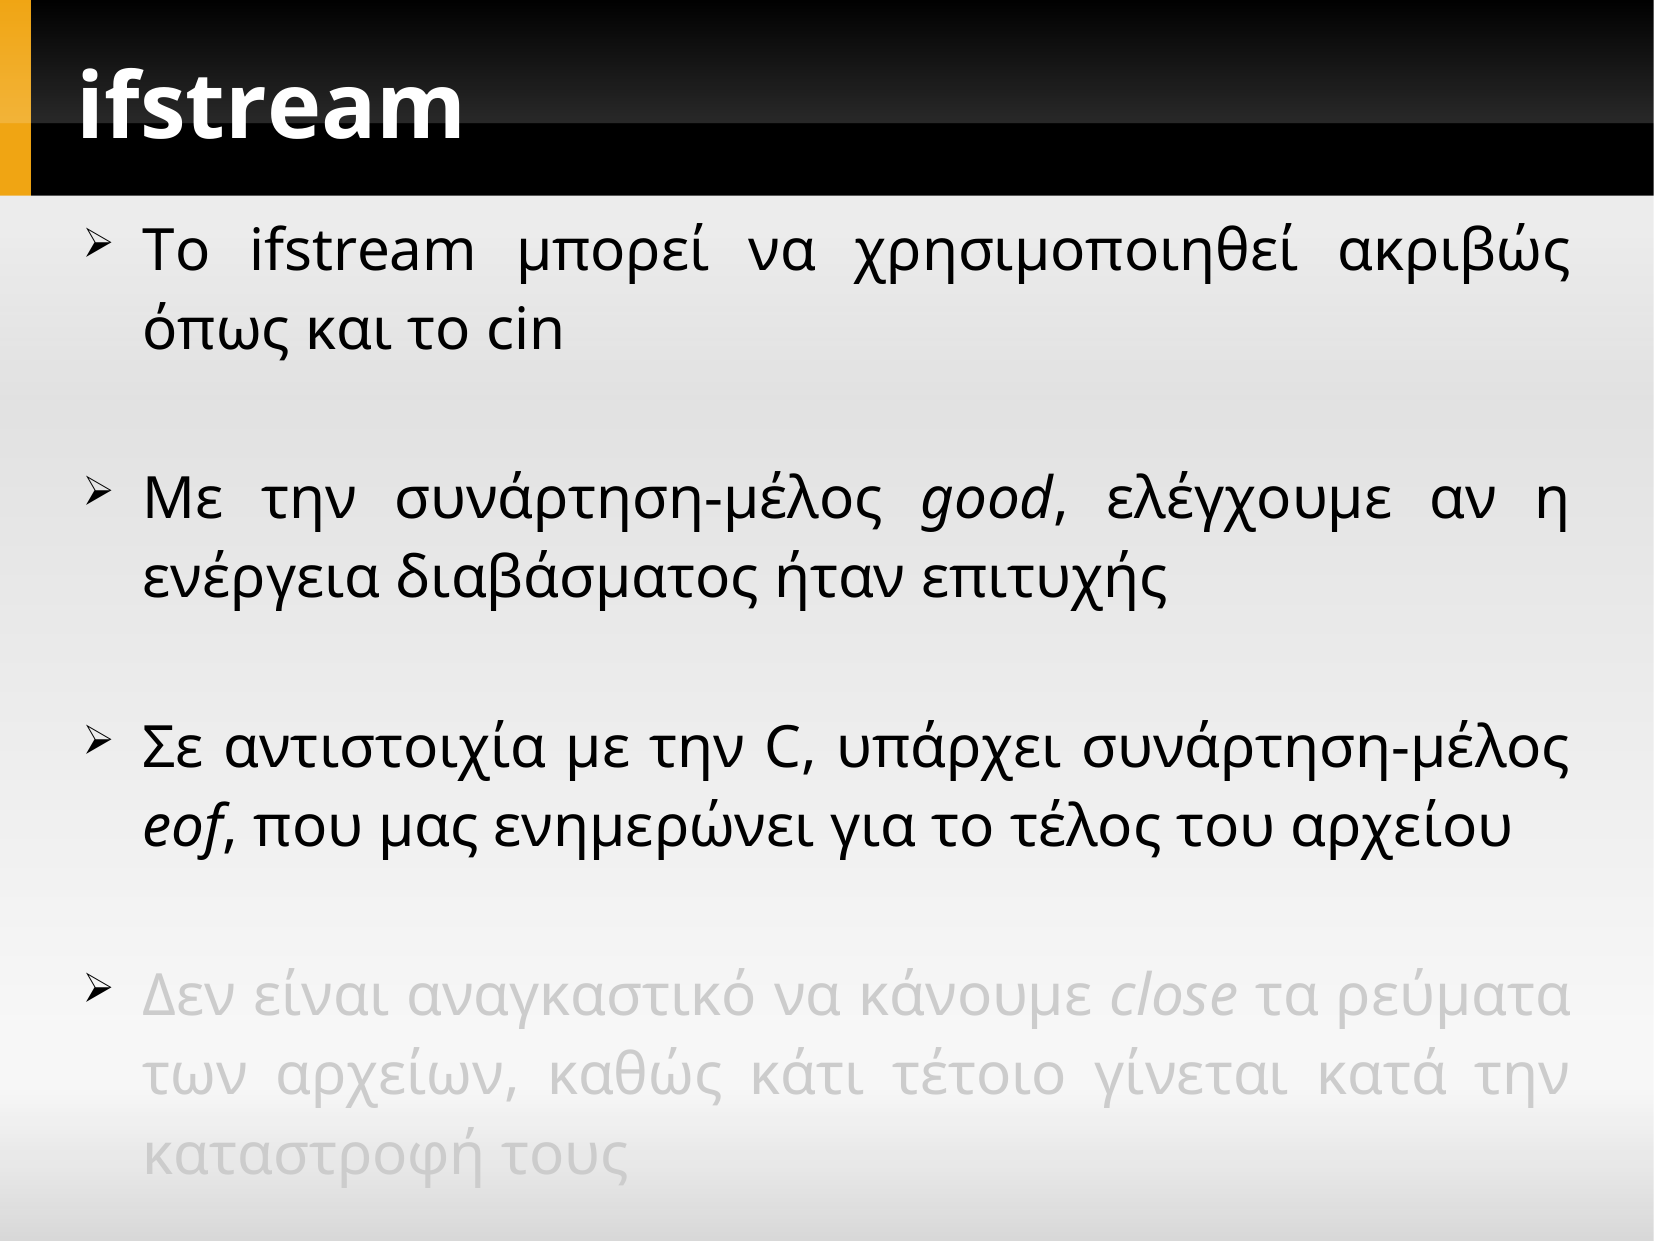

# ifstream
Το ifstream μπορεί να χρησιμοποιηθεί ακριβώς όπως και το cin
Με την συνάρτηση-μέλος good, ελέγχουμε αν η ενέργεια διαβάσματος ήταν επιτυχής
Σε αντιστοιχία με την C, υπάρχει συνάρτηση-μέλος eof, που μας ενημερώνει για το τέλος του αρχείου
Δεν είναι αναγκαστικό να κάνουμε close τα ρεύματα των αρχείων, καθώς κάτι τέτοιο γίνεται κατά την καταστροφή τους